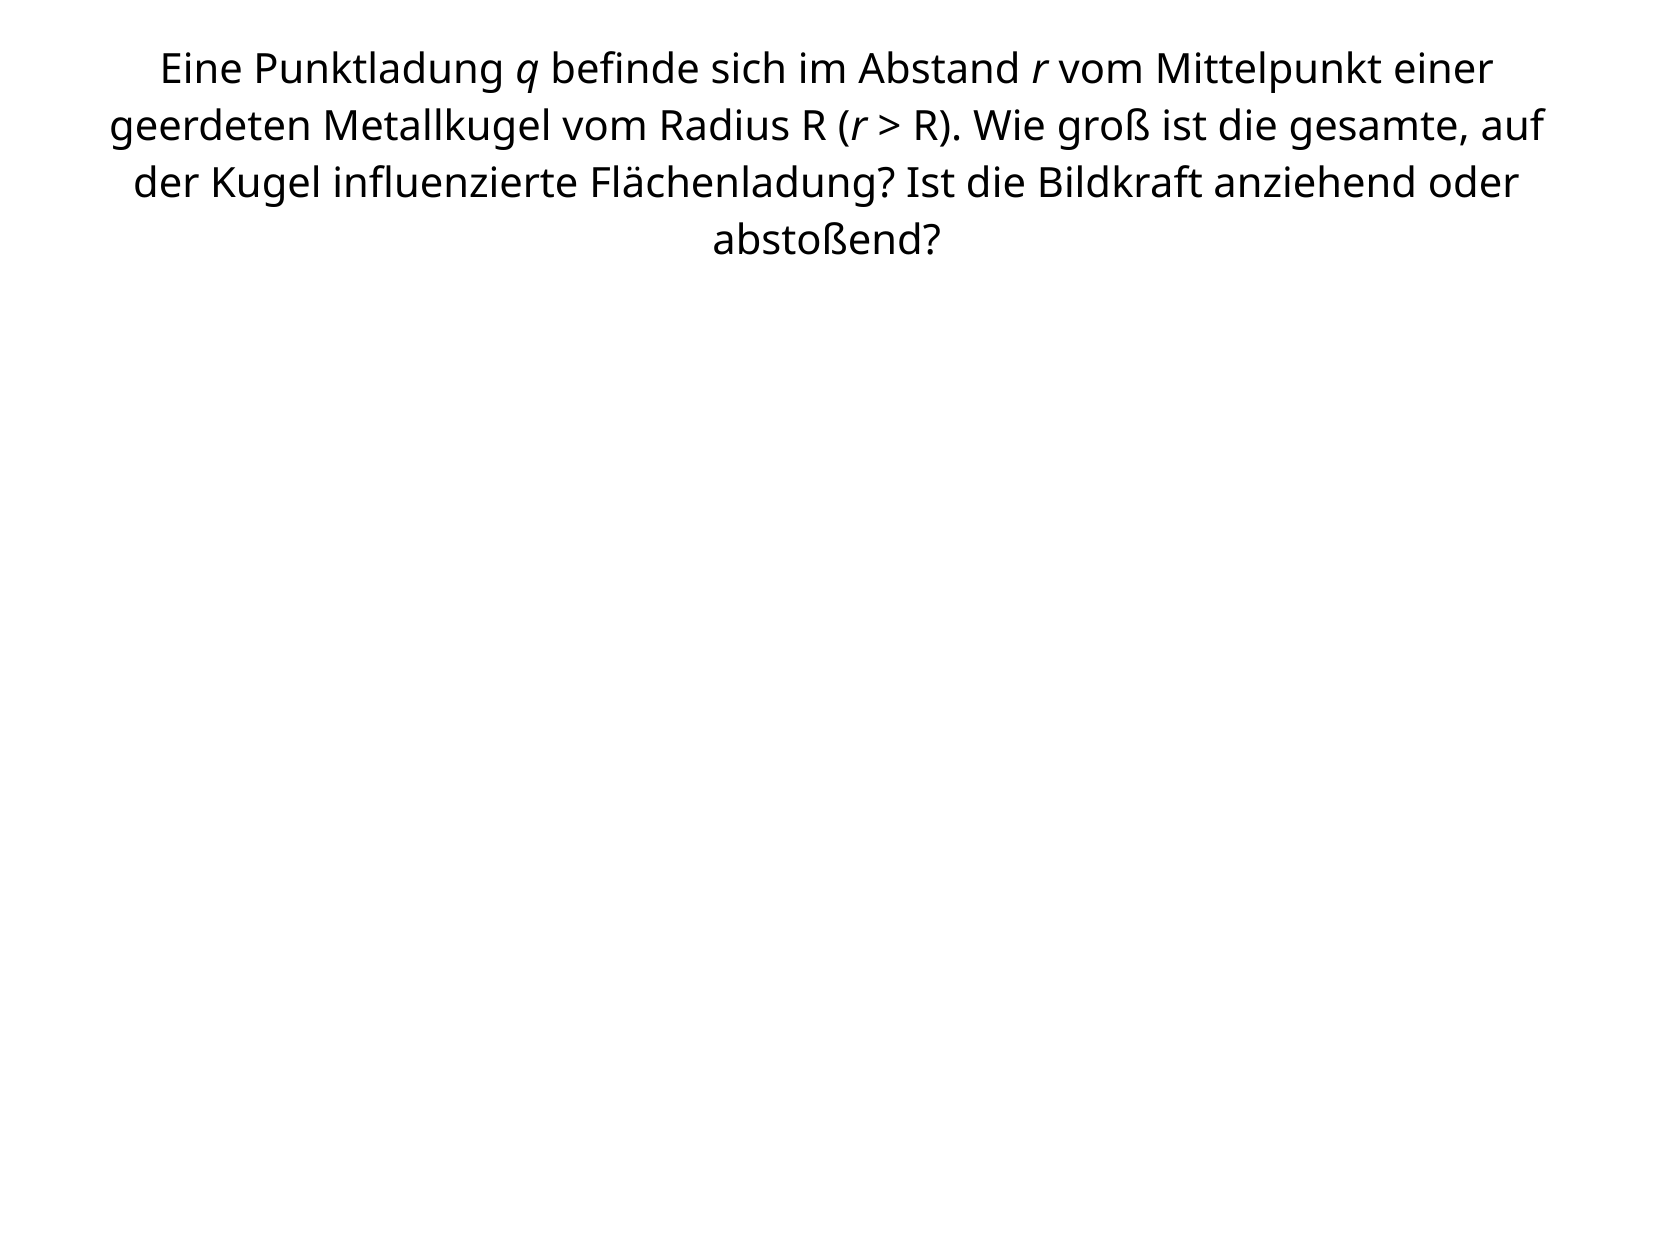

# Eine Punktladung q befinde sich im Abstand r vom Mittelpunkt einer geerdeten Metallkugel vom Radius R (r > R). Wie groß ist die gesamte, auf der Kugel influenzierte Flächenladung? Ist die Bildkraft anziehend oder abstoßend?